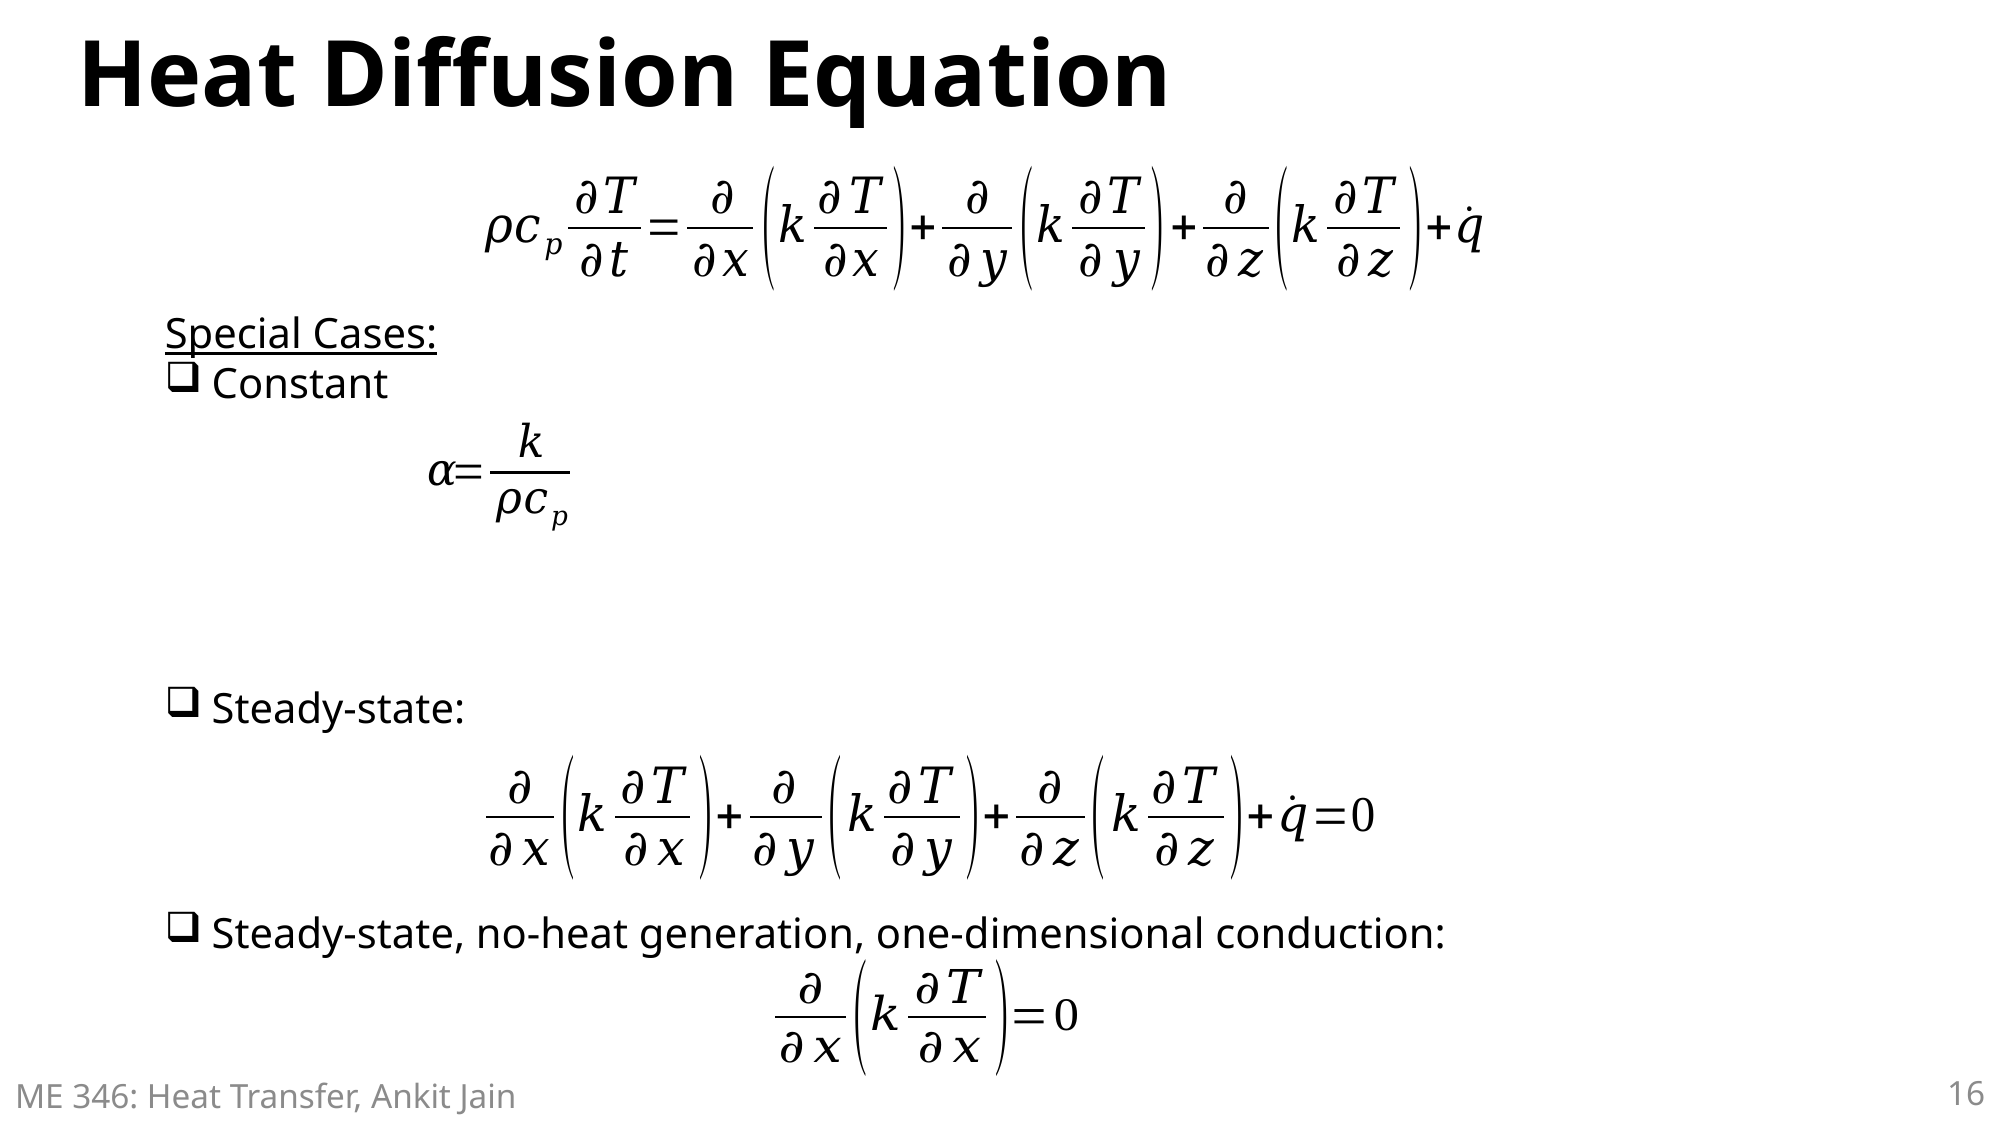

# Heat Diffusion Equation
Special Cases:
Constant
Steady-state:
Steady-state, no-heat generation, one-dimensional conduction:
ME 346: Heat Transfer, Ankit Jain
16